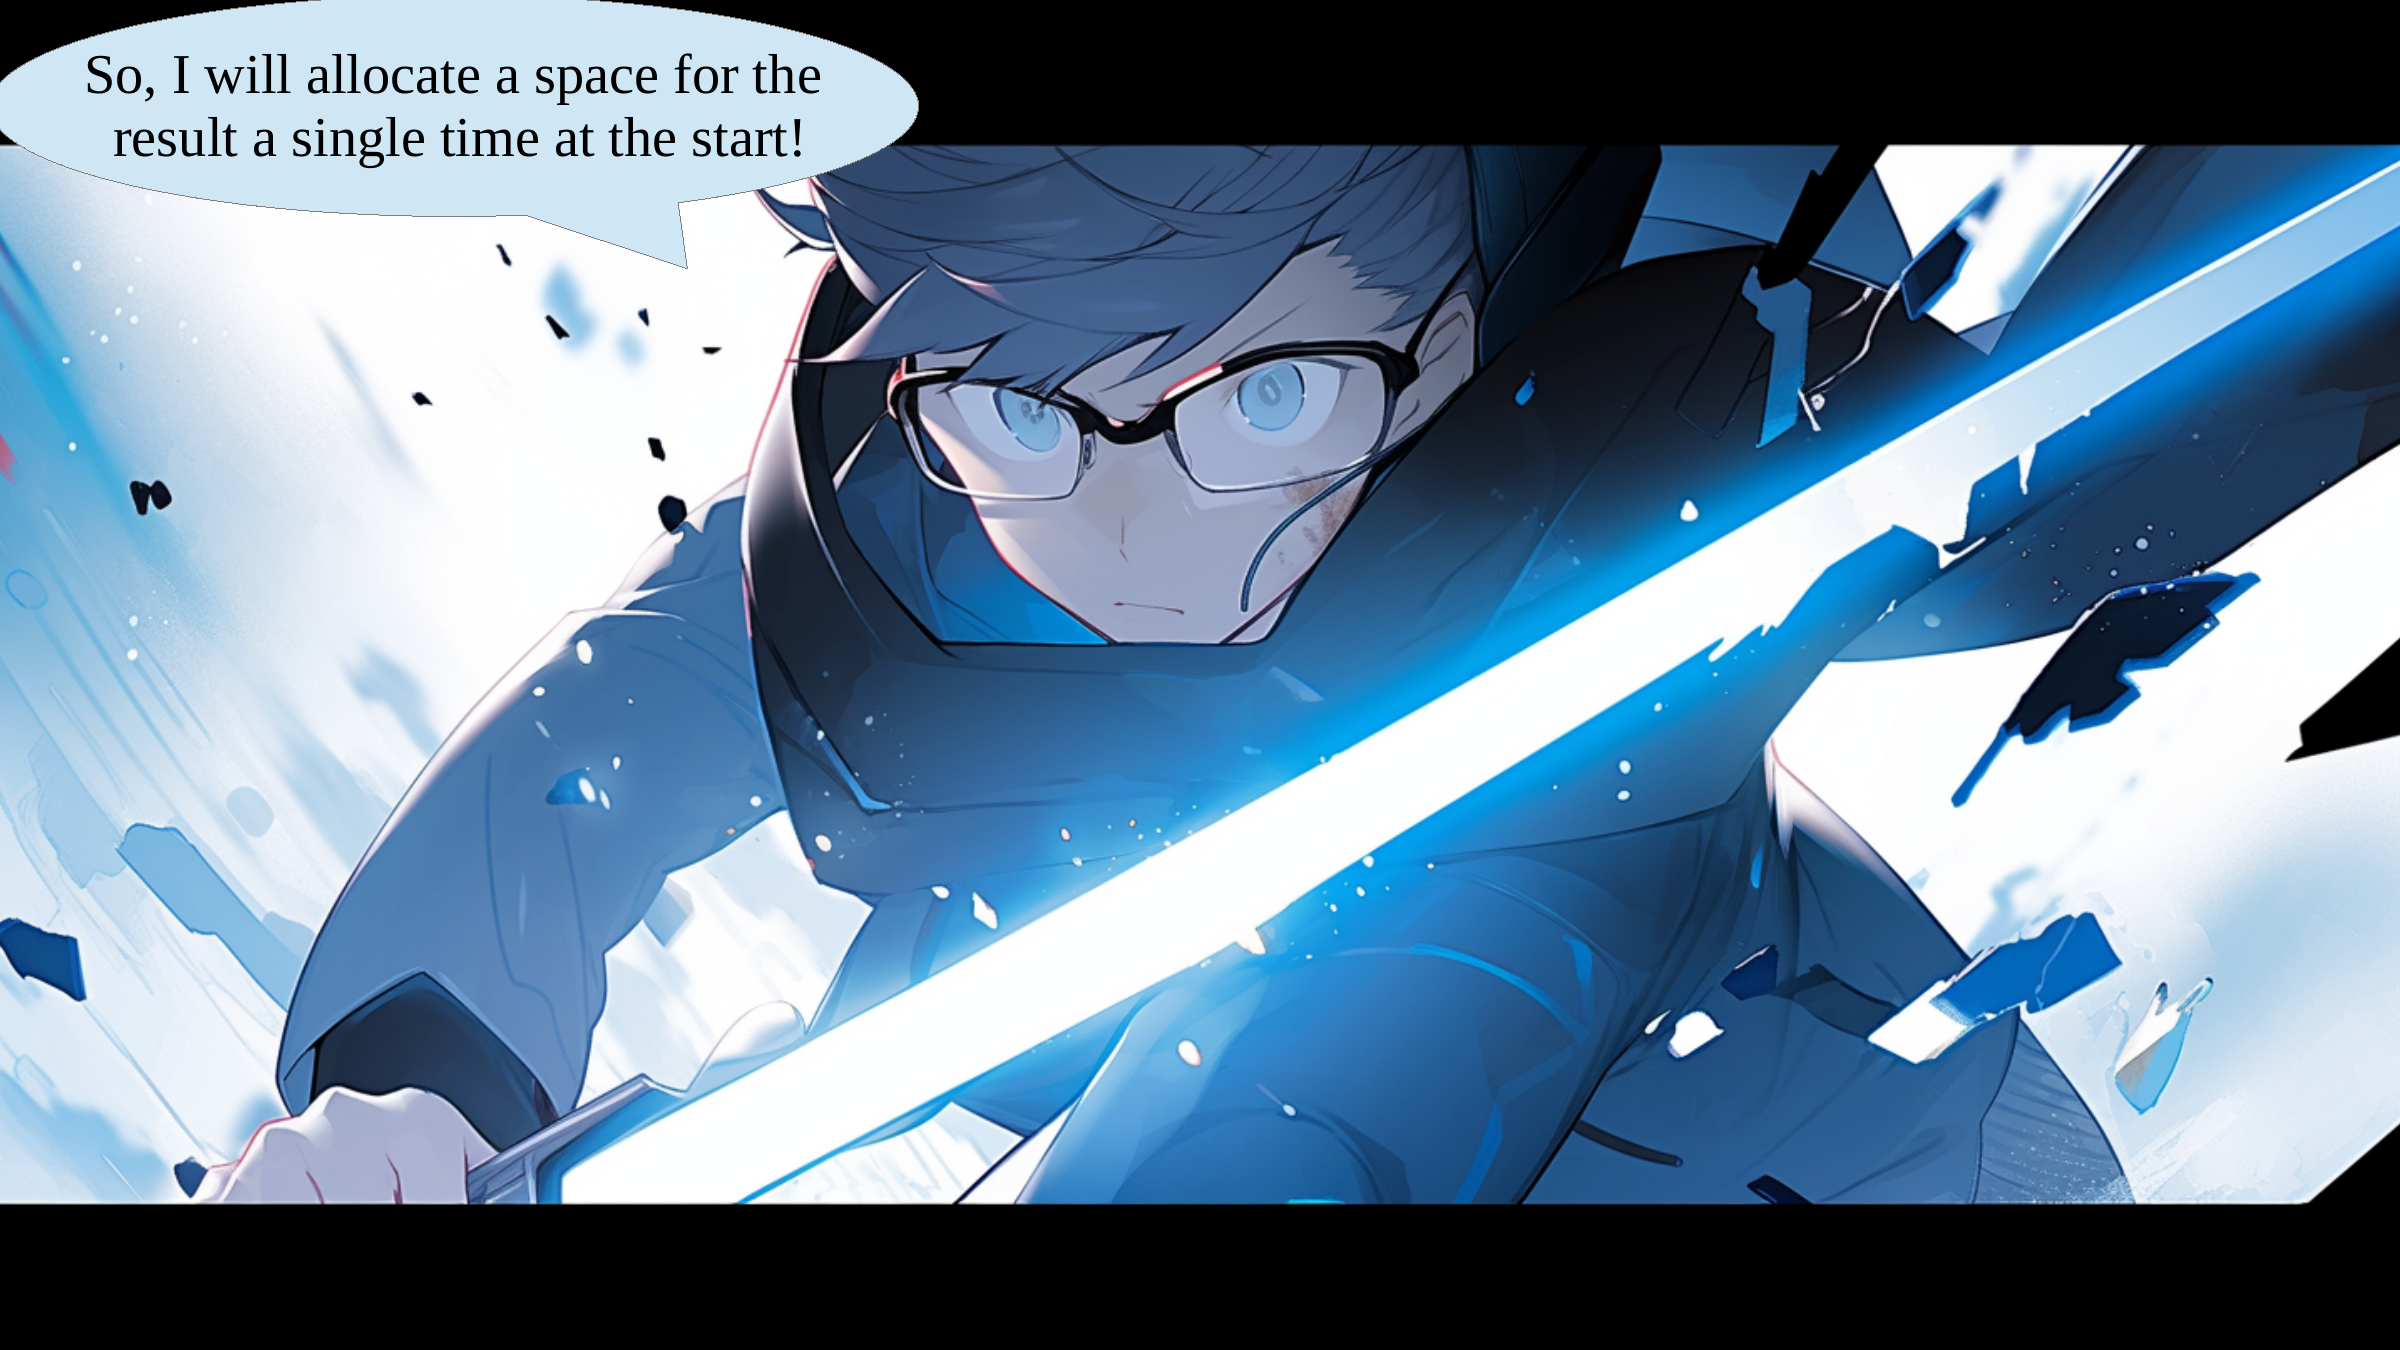

So, I will allocate a space for the
 result a single time at the start!